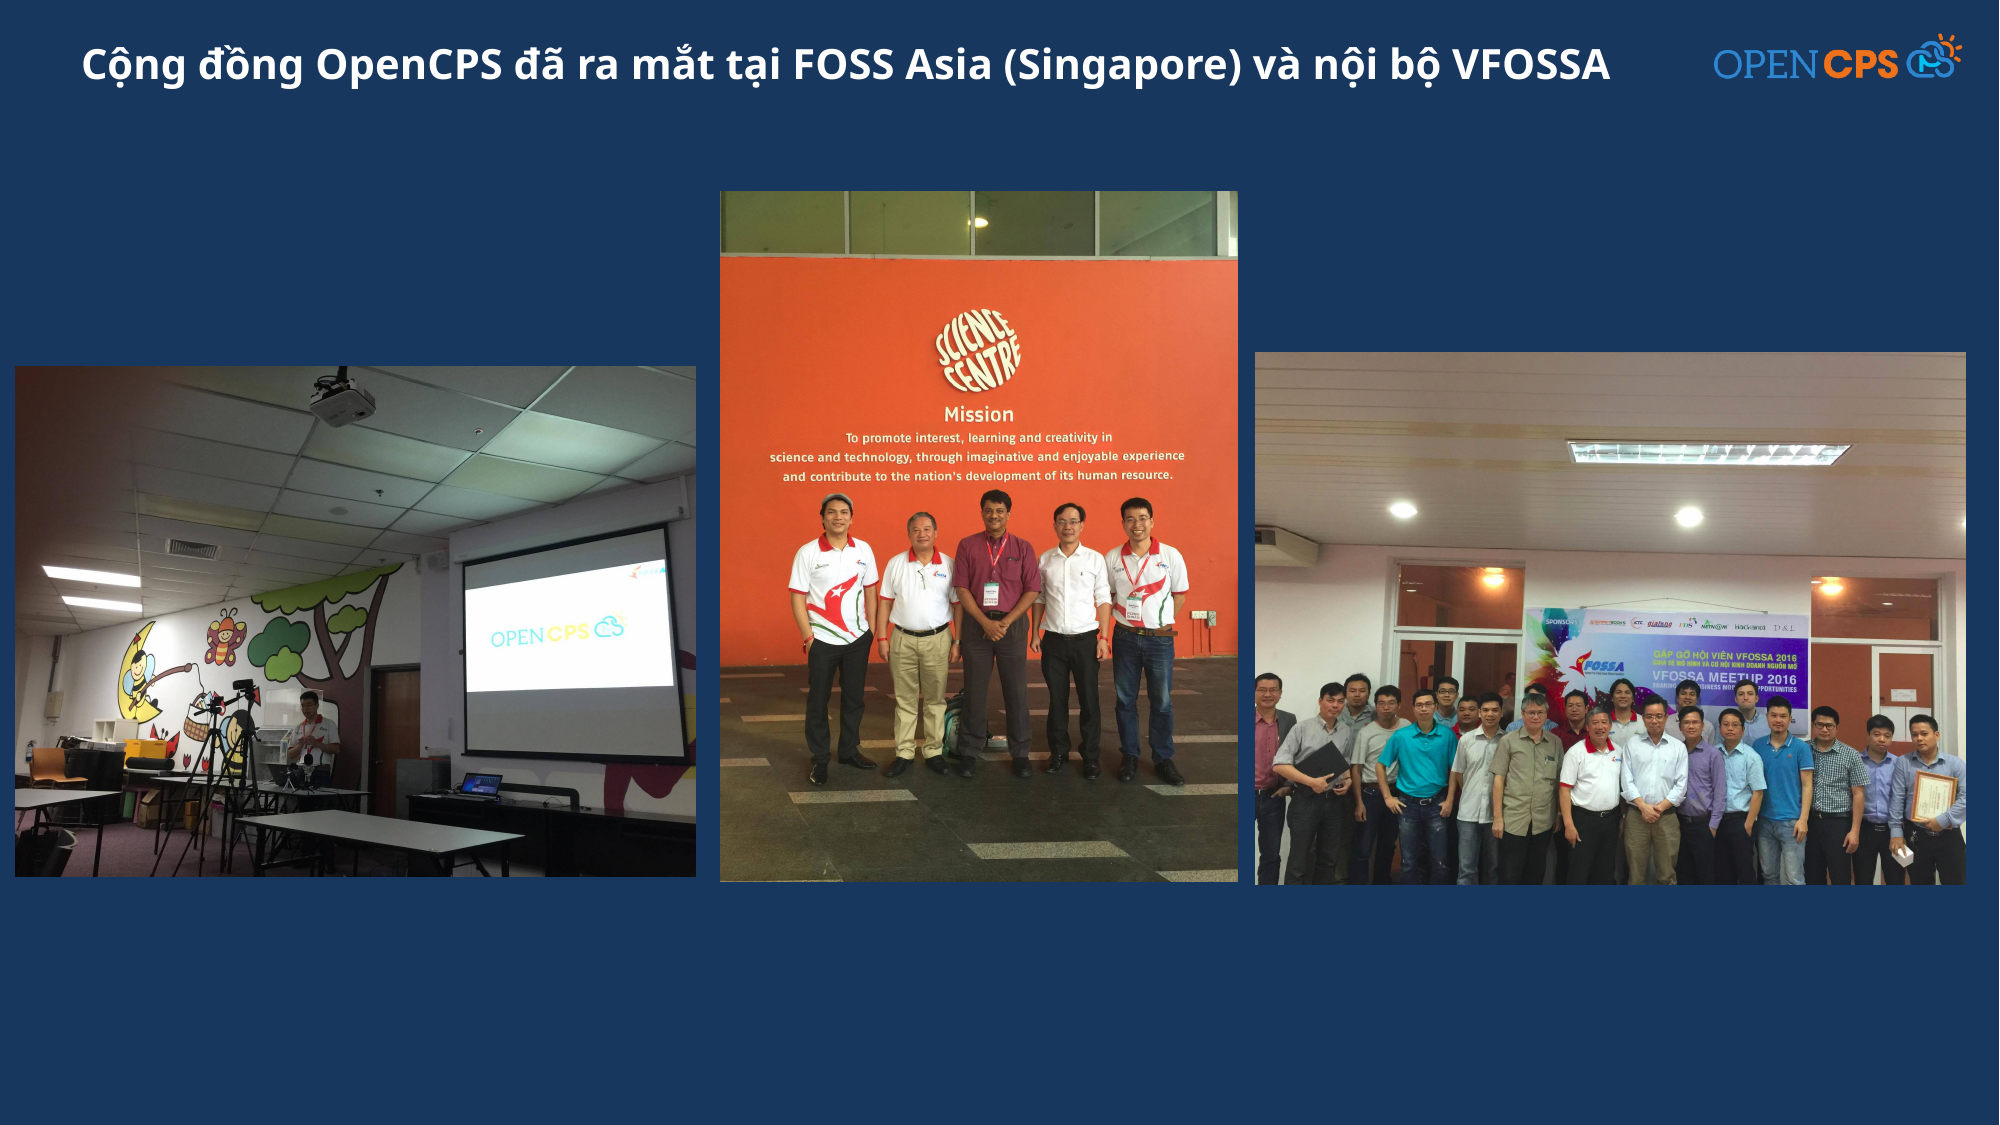

Cộng đồng OpenCPS đã ra mắt tại FOSS Asia (Singapore) và nội bộ VFOSSA